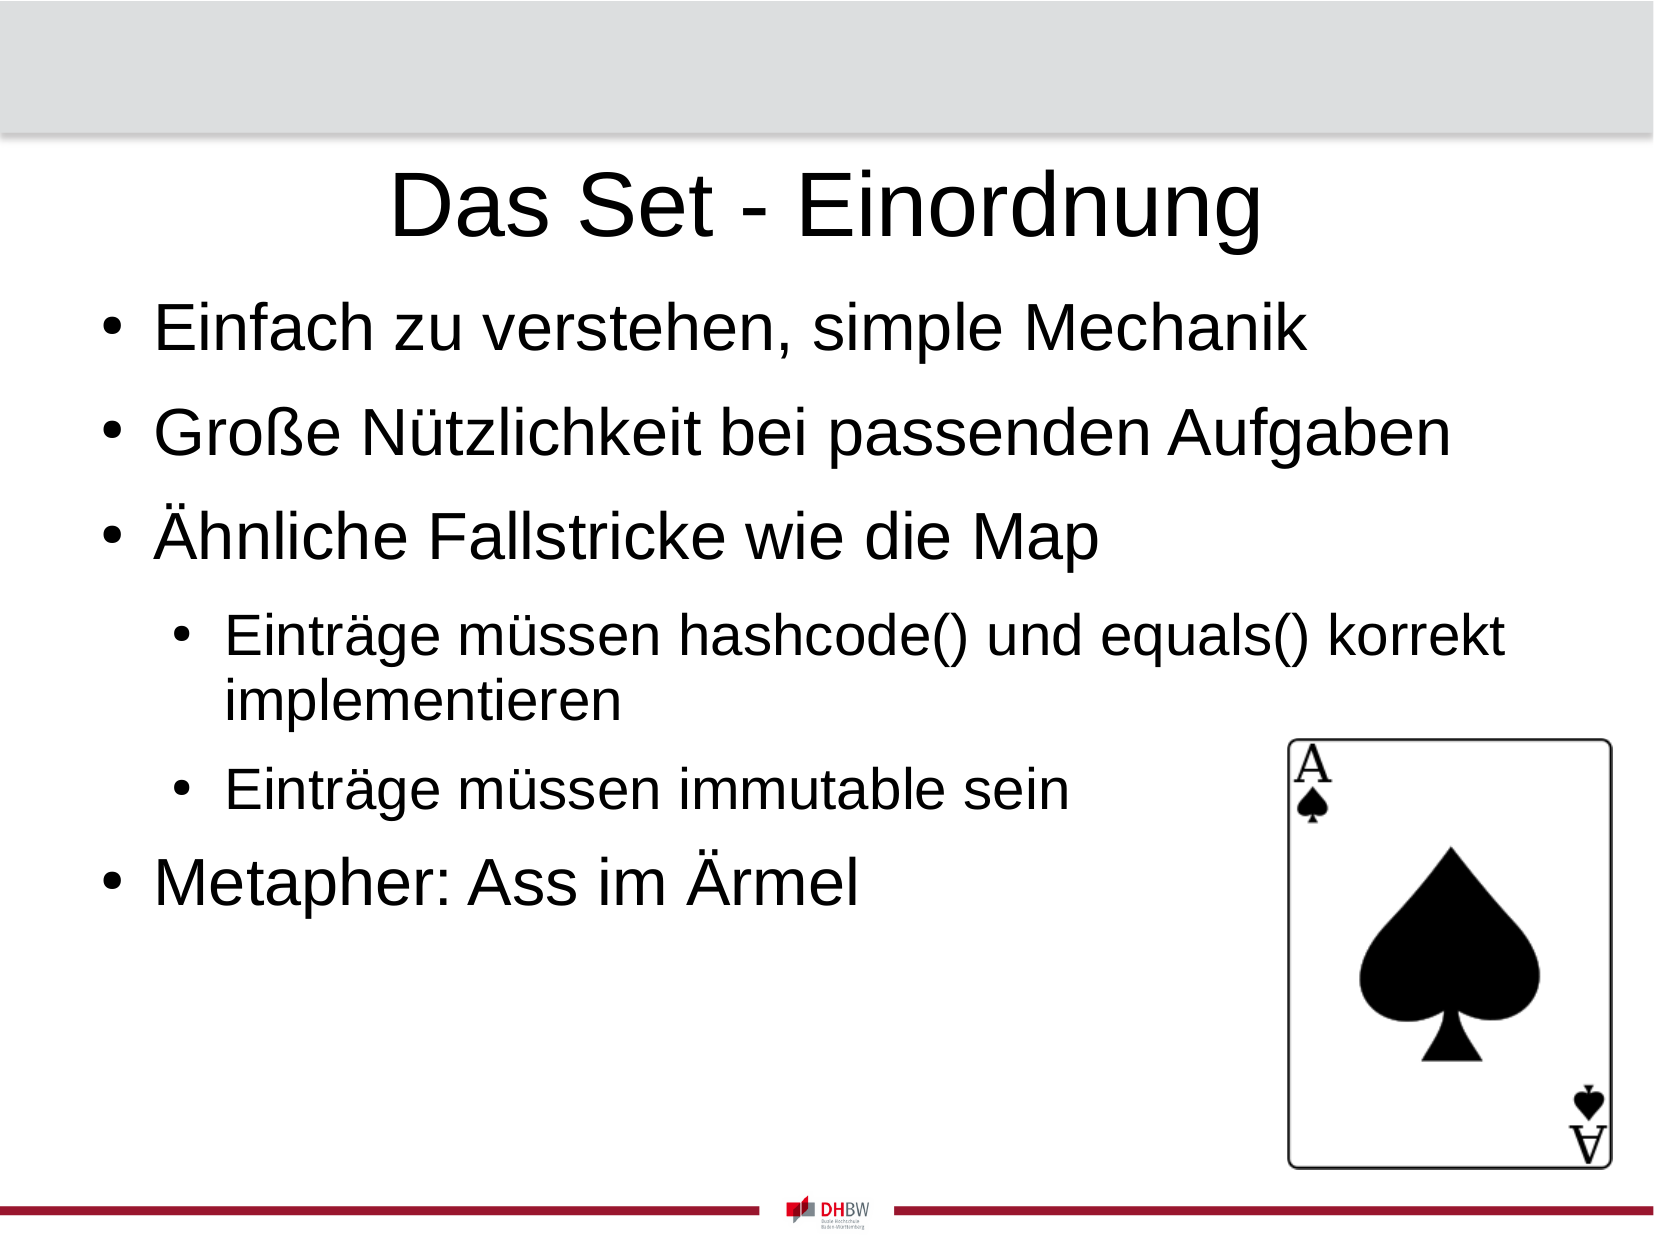

# Das Set - Einordnung
Einfach zu verstehen, simple Mechanik
Große Nützlichkeit bei passenden Aufgaben
Ähnliche Fallstricke wie die Map
Einträge müssen hashcode() und equals() korrekt implementieren
Einträge müssen immutable sein
Metapher: Ass im Ärmel